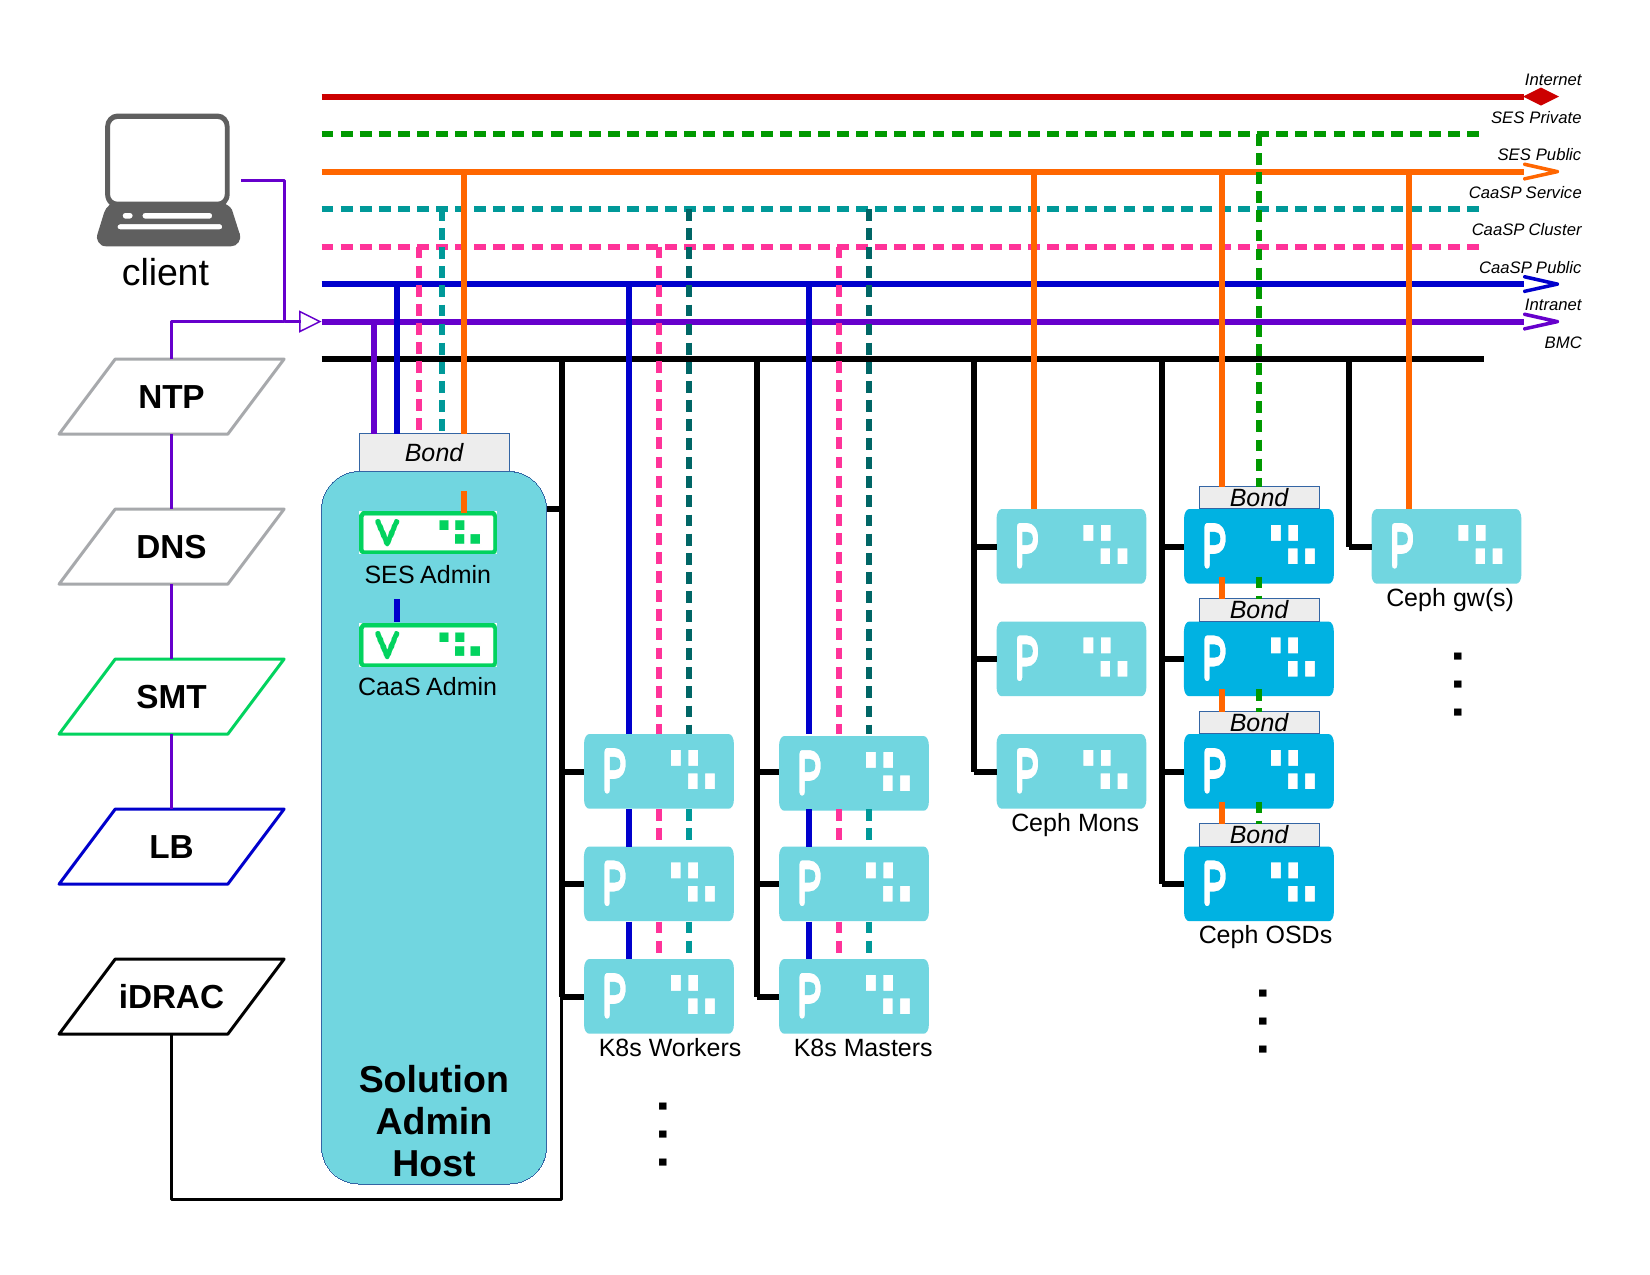

Internet
SES Private
 client
SES Public
CaaSP Service
CaaSP Cluster
CaaSP Public
Intranet
BMC
NTP
Bond
Solution
Admin
Host
Bond
DNS
Ceph gw(s)
SES Admin
Bond
CaaS Admin
. . .
SMT
Bond
Ceph Mons
LB
Bond
Ceph OSDs
iDRAC
K8s Workers
K8s Masters
. . .
. . .